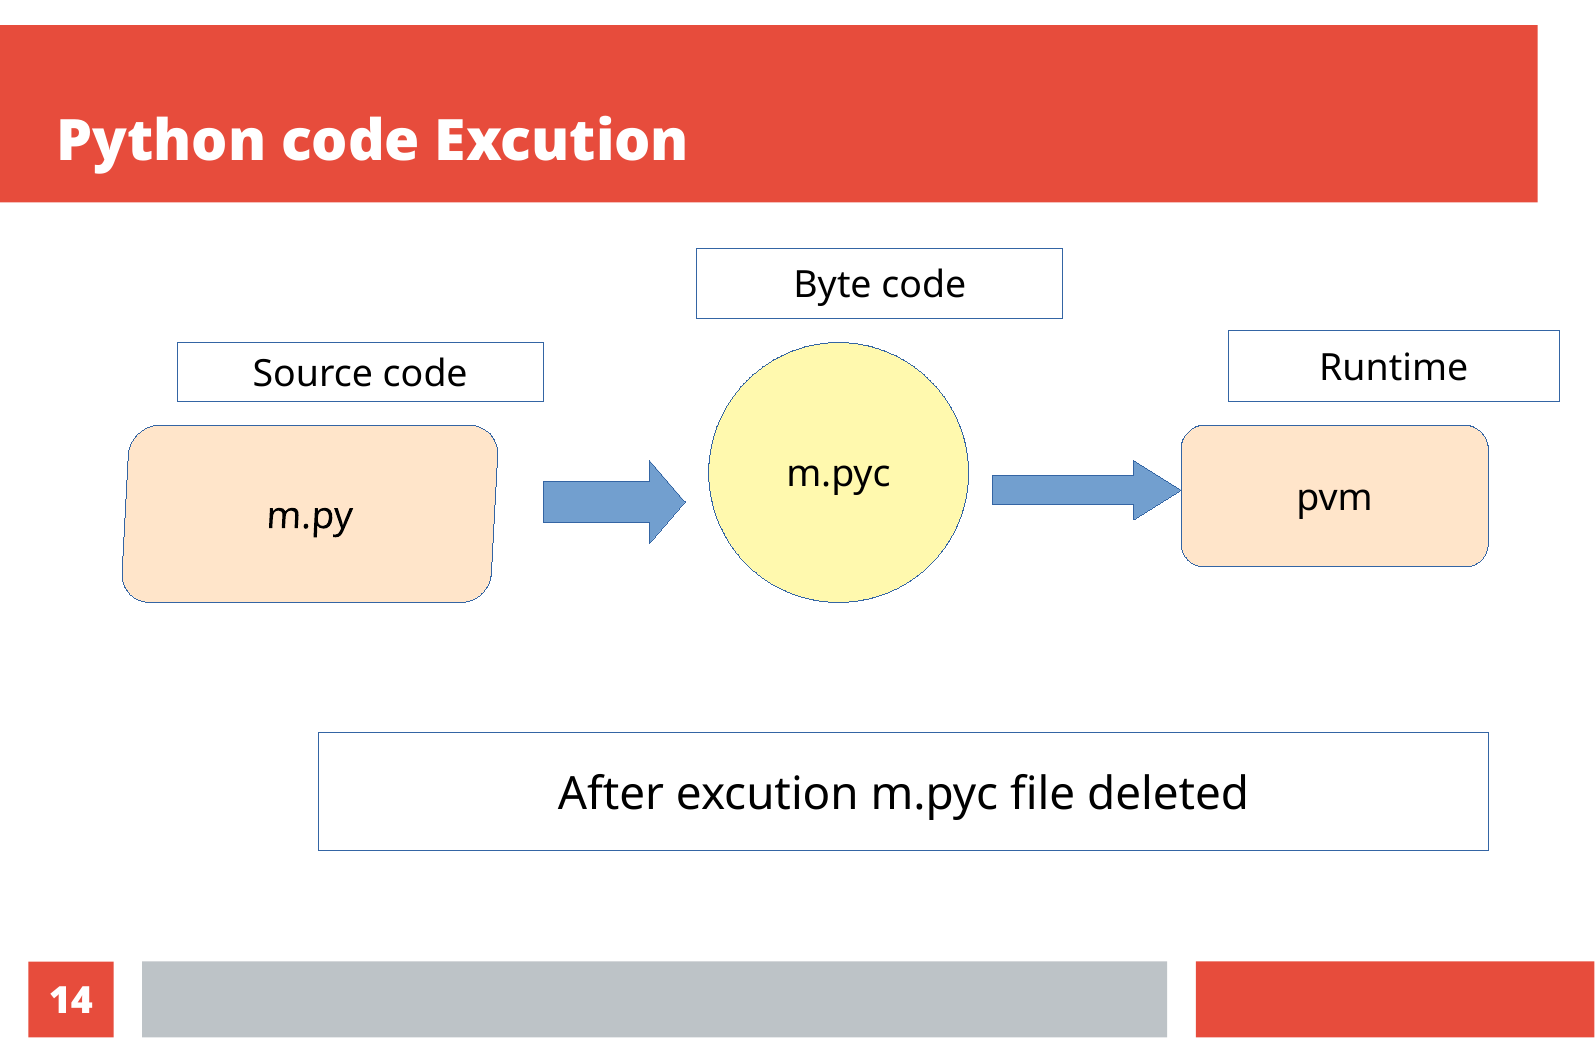

# Python code Excution
Byte code
Runtime
Source code
m.pyc
m.py
pvm
After excution m.pyc file deleted
14